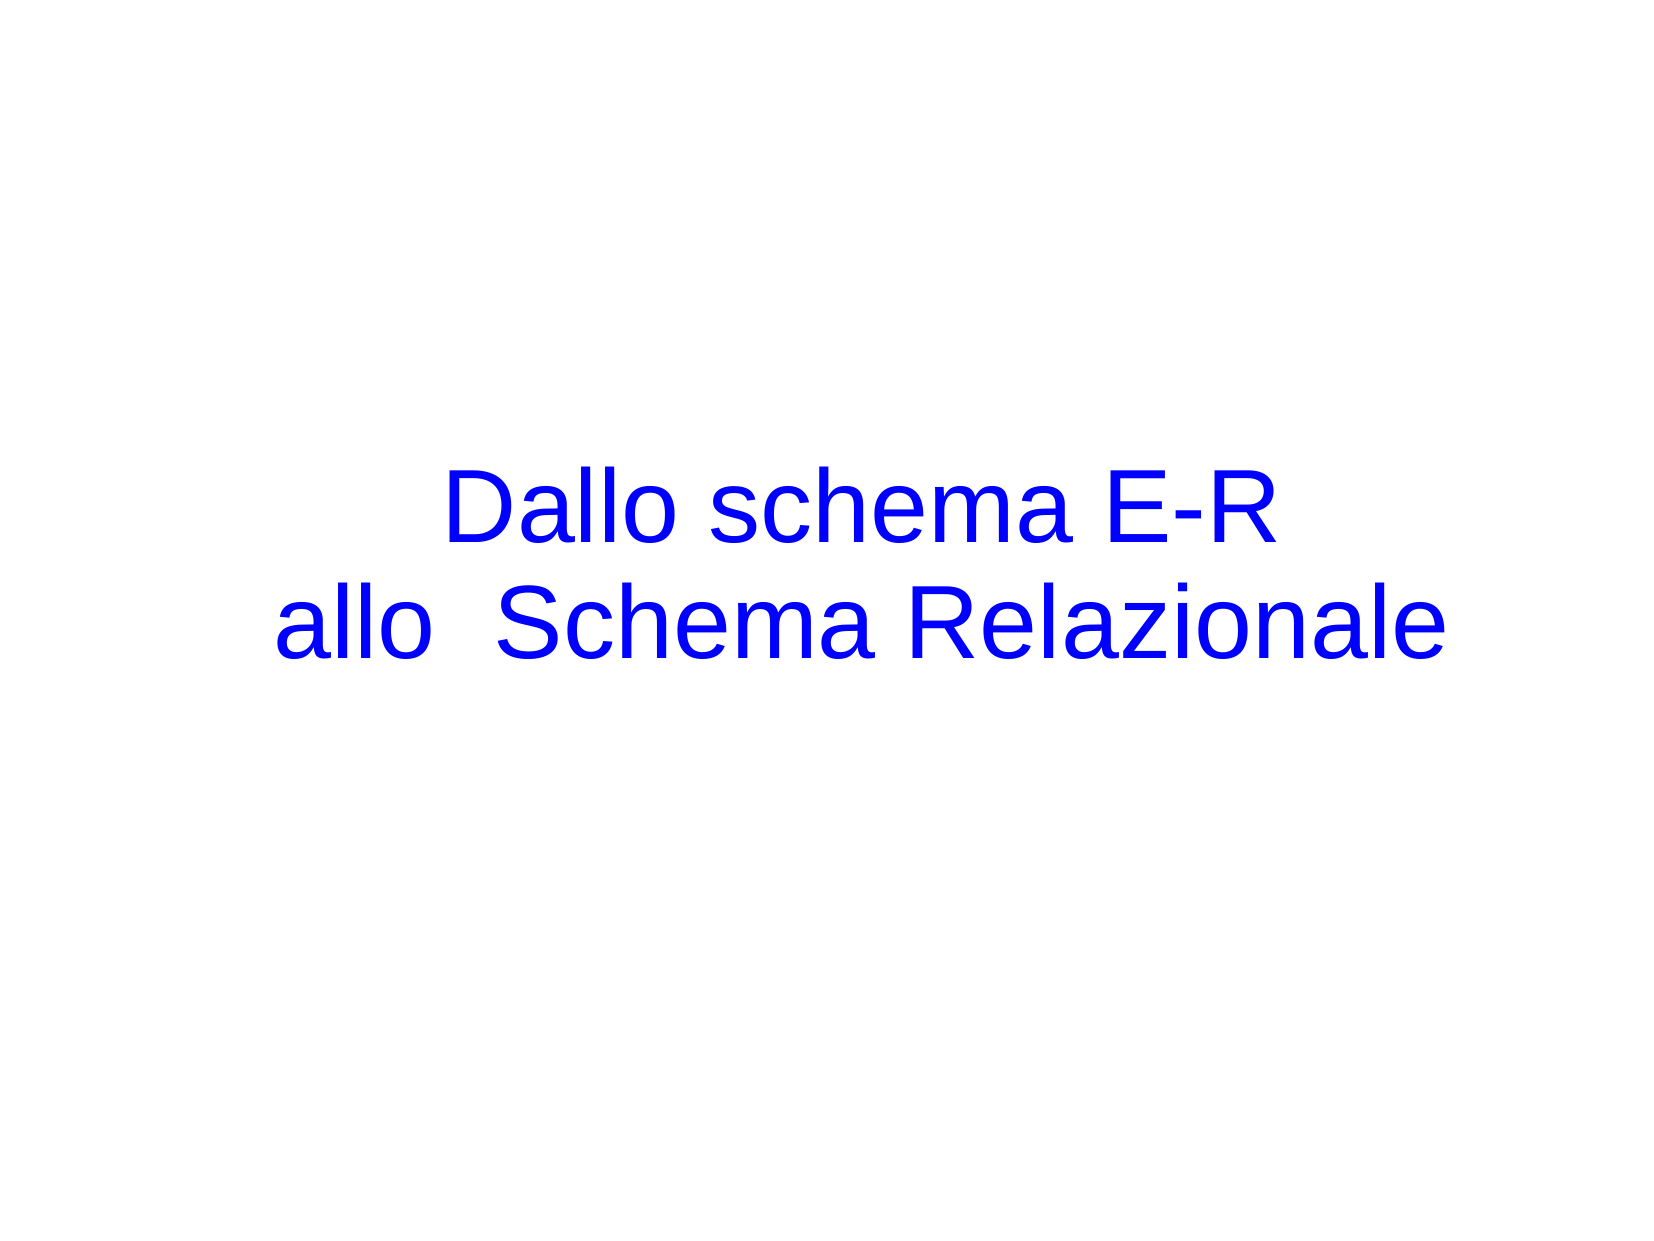

# Dallo schema E-R allo Schema Relazionale